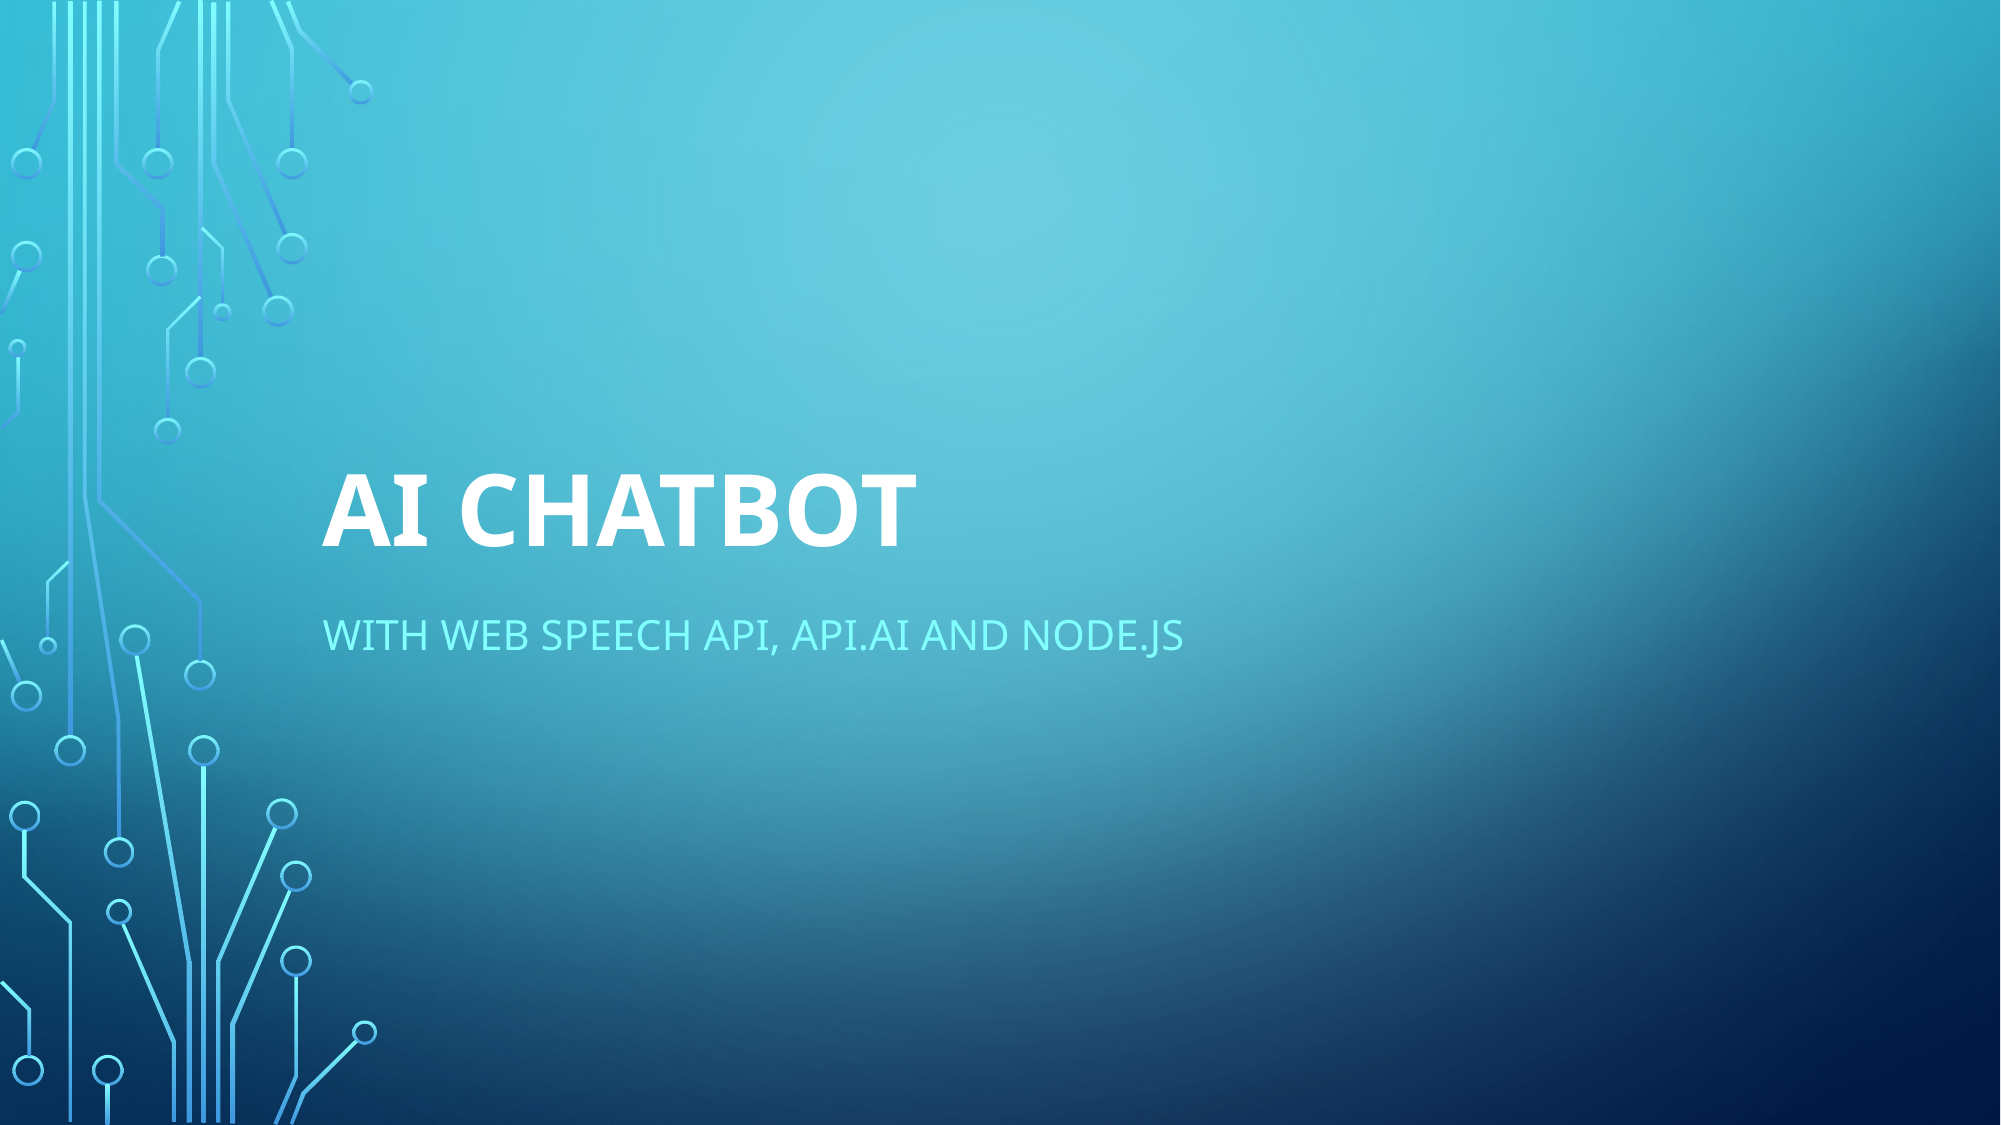

# AI Chatbot
With web speech api, api.ai and node.js